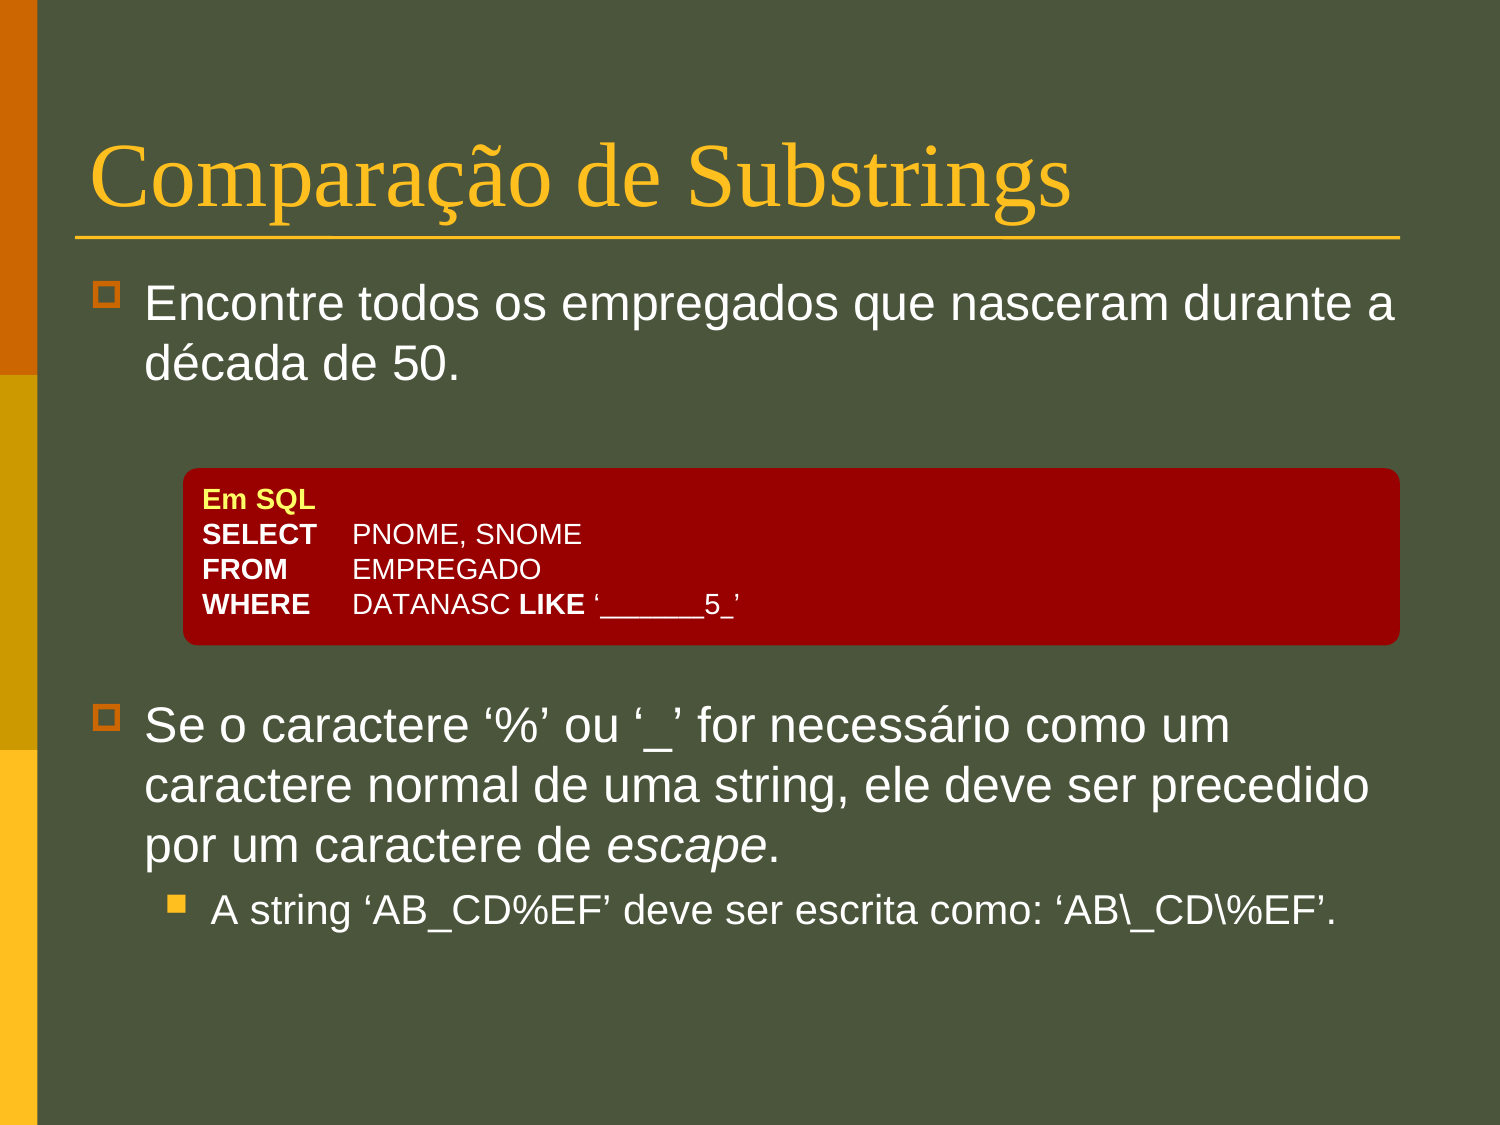

# Comparação de Substrings
Encontre todos os empregados que nasceram durante a década de 50.
Se o caractere ‘%’ ou ‘_’ for necessário como um caractere normal de uma string, ele deve ser precedido por um caractere de escape.
A string ‘AB_CD%EF’ deve ser escrita como: ‘AB\_CD\%EF’.
Em SQL
SELECT	PNOME, SNOME
FROM	EMPREGADO
WHERE	DATANASC LIKE ‘________5_’